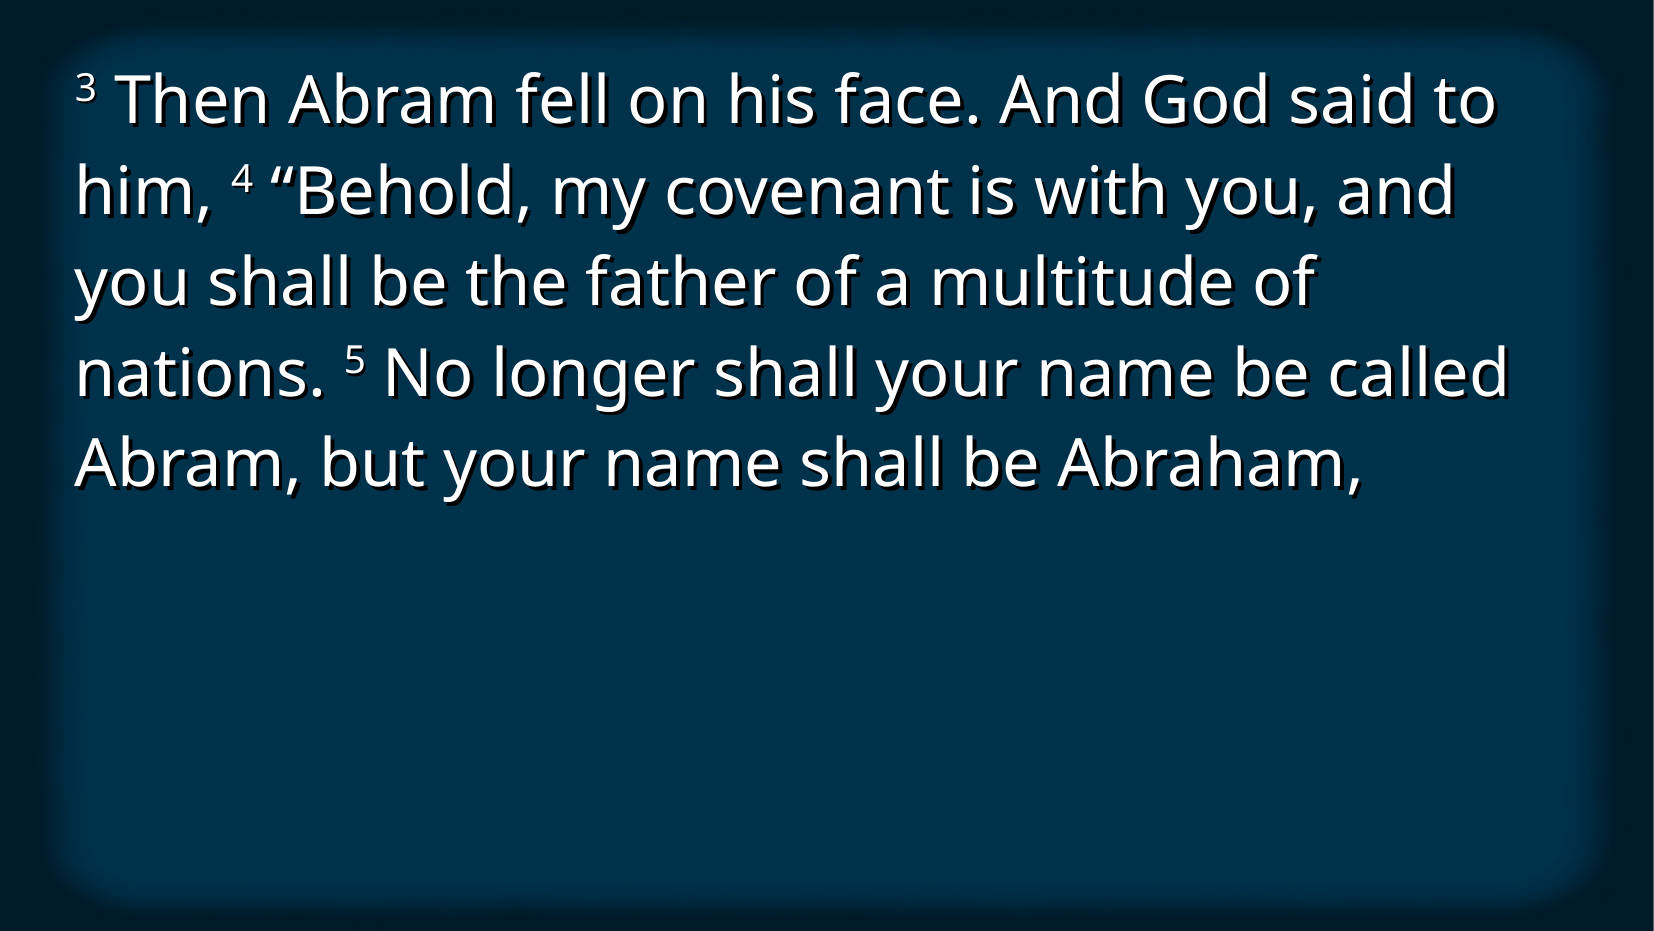

3 Then Abram fell on his face. And God said to him, 4 “Behold, my covenant is with you, and you shall be the father of a multitude of nations. 5 No longer shall your name be called Abram, but your name shall be Abraham,